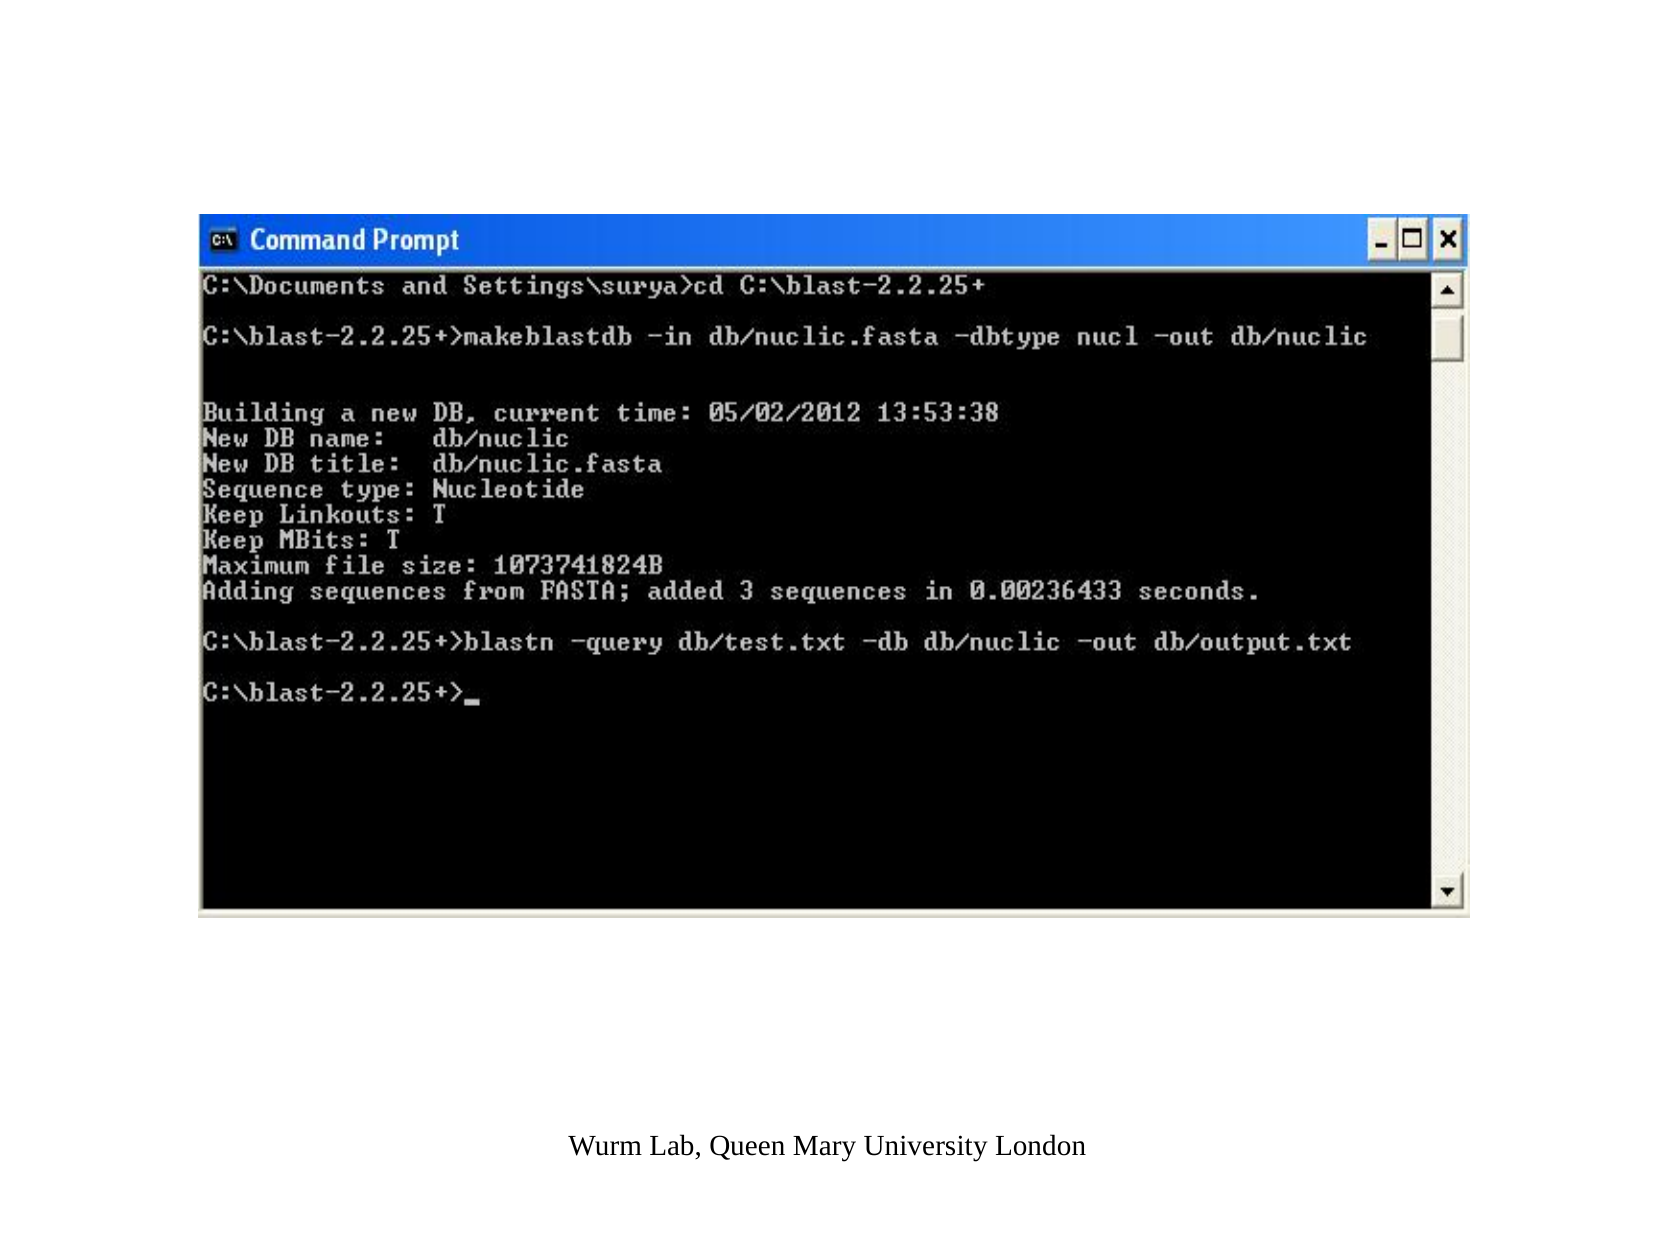

#
Wurm Lab, Queen Mary University London